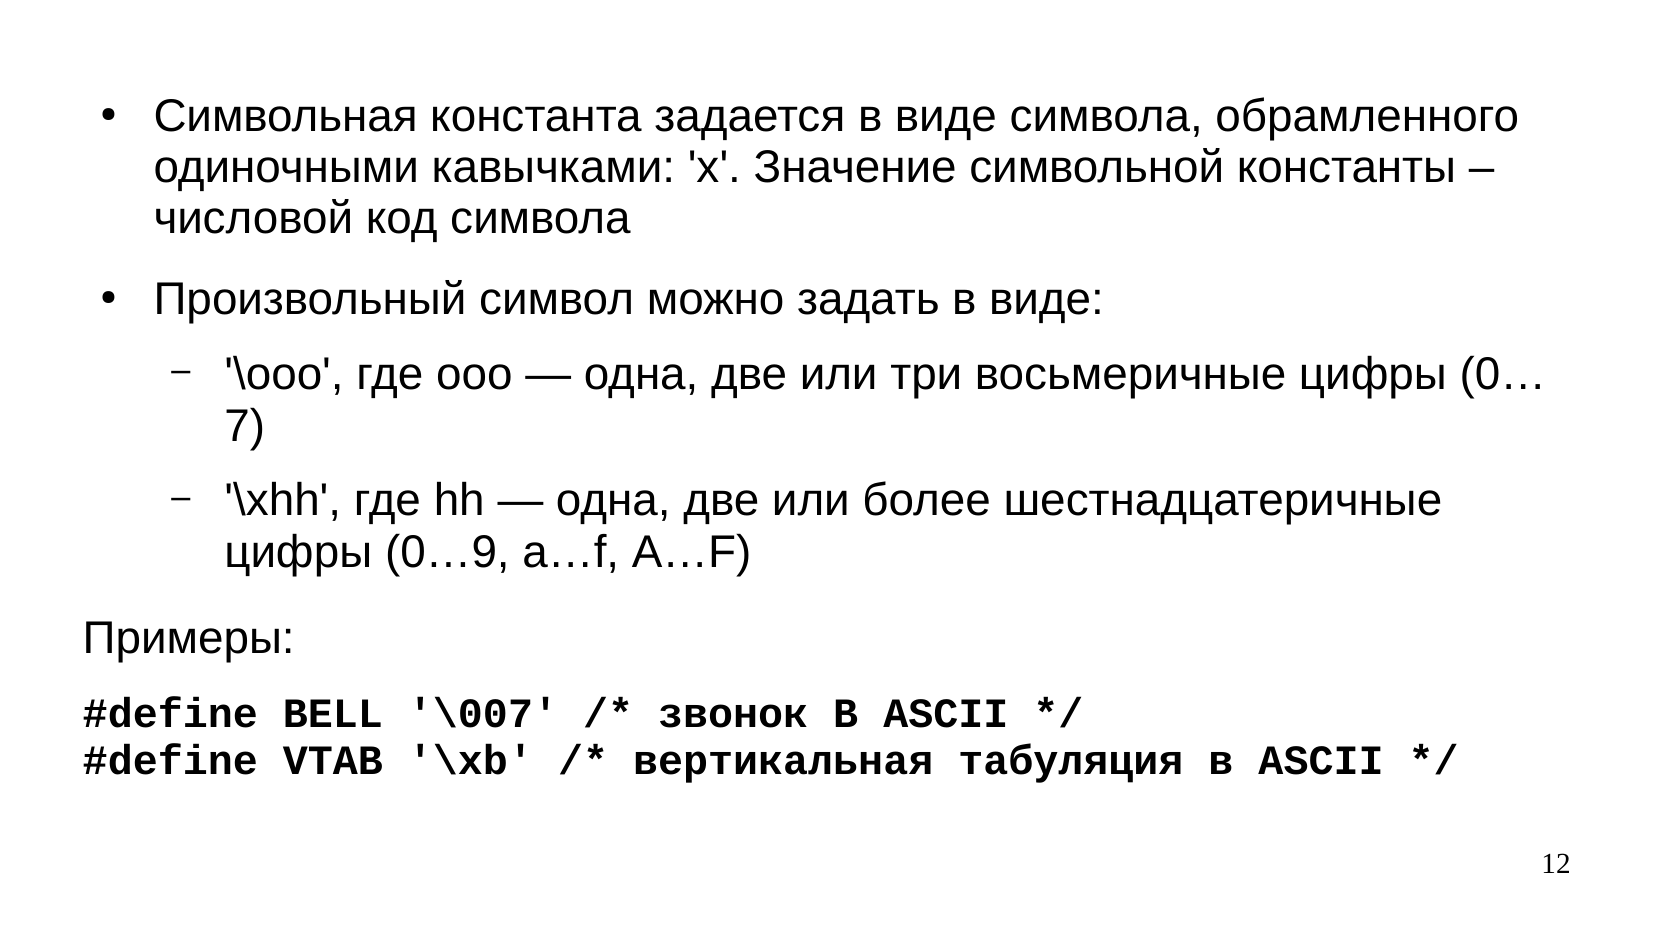

# Символьная константа задается в виде символа, обрамленного одиночными кавычками: 'х'. Значение символьной константы – числовой код символа
Произвольный символ можно задать в виде:
'\ooo', где ooo — одна, две или три восьмеричные цифры (0…7)
'\xhh', где hh — одна, две или более шестнадцатеричные цифры (0…9, а…f, А…F)
Примеры:
#define BELL '\007' /* звонок В ASCII */
#define VTAB '\xb' /* вертикальная табуляция в ASCII */
12